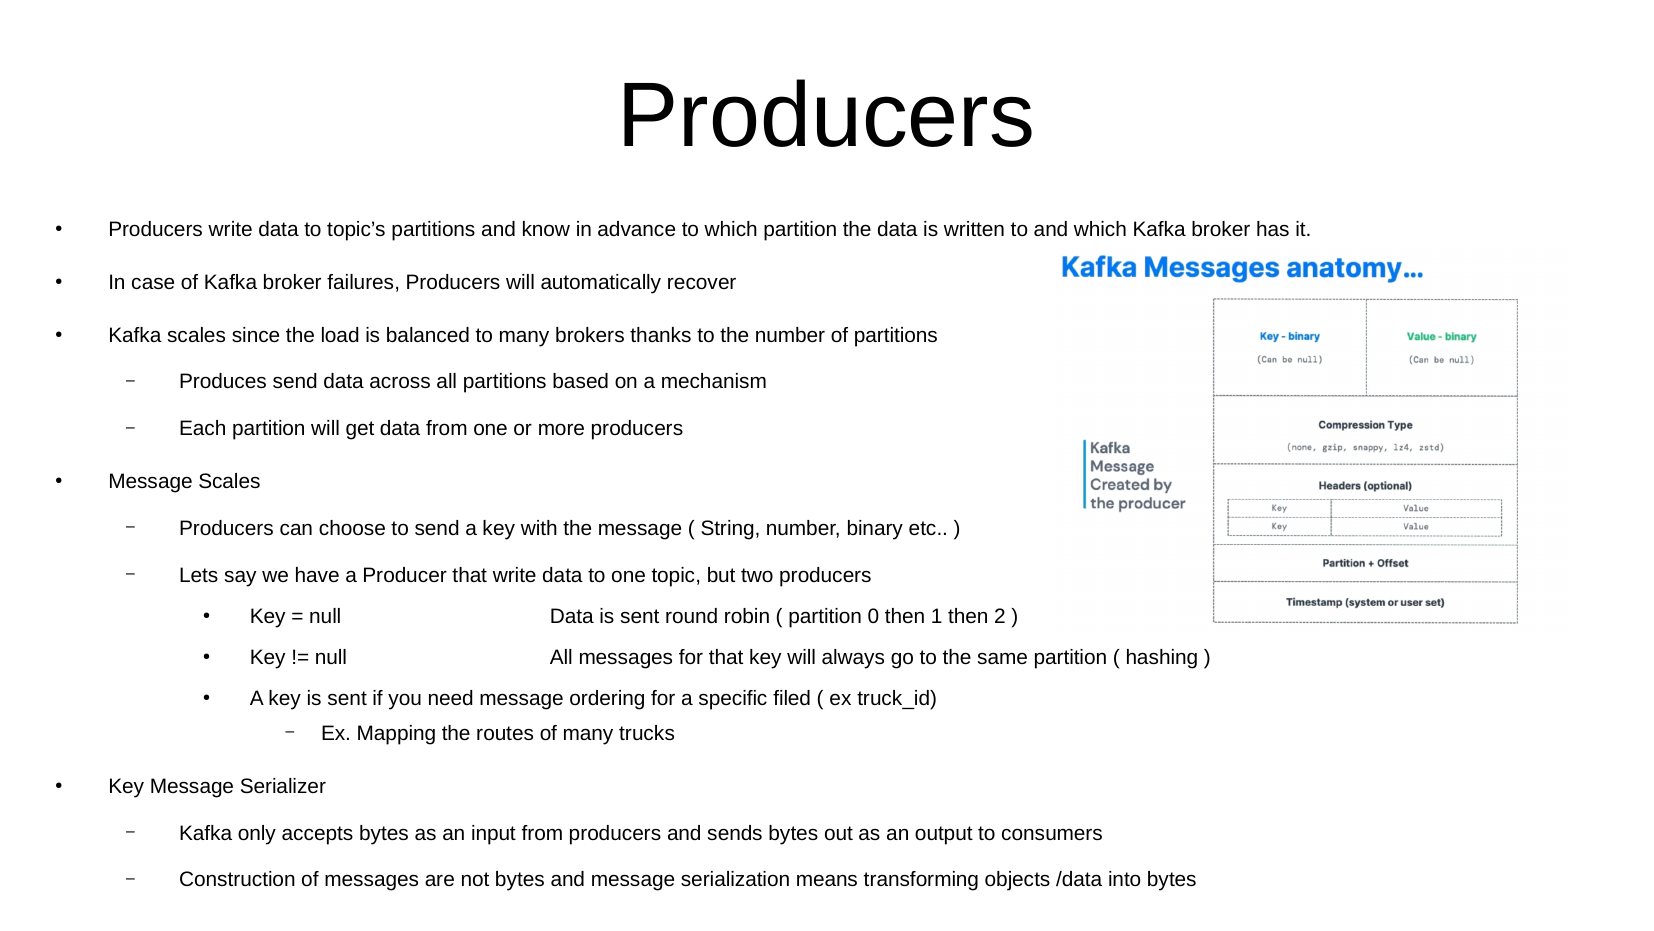

# Producers
Producers write data to topic’s partitions and know in advance to which partition the data is written to and which Kafka broker has it.
In case of Kafka broker failures, Producers will automatically recover
Kafka scales since the load is balanced to many brokers thanks to the number of partitions
Produces send data across all partitions based on a mechanism
Each partition will get data from one or more producers
Message Scales
Producers can choose to send a key with the message ( String, number, binary etc.. )
Lets say we have a Producer that write data to one topic, but two producers
Key = null 			Data is sent round robin ( partition 0 then 1 then 2 )
Key != null			All messages for that key will always go to the same partition ( hashing )
A key is sent if you need message ordering for a specific filed ( ex truck_id)
Ex. Mapping the routes of many trucks
Key Message Serializer
Kafka only accepts bytes as an input from producers and sends bytes out as an output to consumers
Construction of messages are not bytes and message serialization means transforming objects /data into bytes